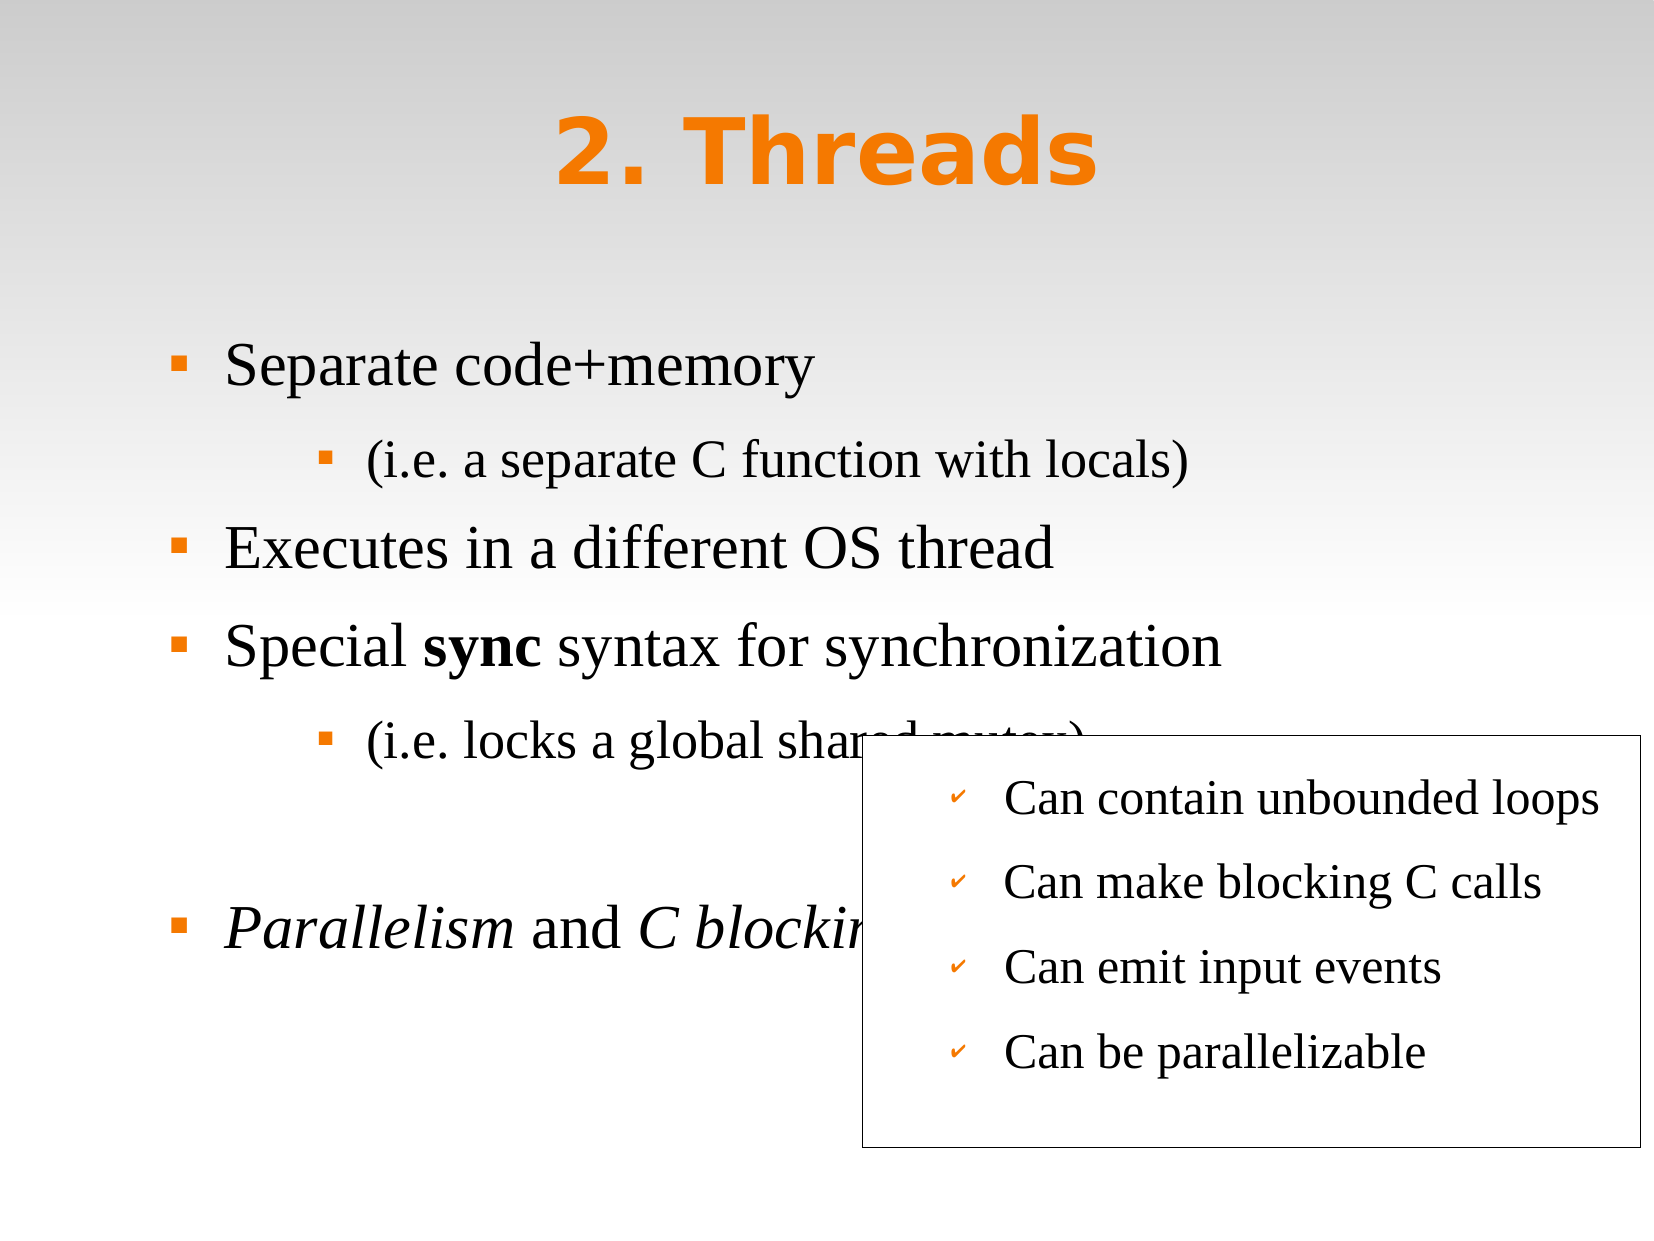

# 2. Threads
Separate code+memory
(i.e. a separate C function with locals)
Executes in a different OS thread
Special sync syntax for synchronization
(i.e. locks a global shared mutex)
Parallelism and C blocking calls
Can contain unbounded loops
 Can make blocking C calls
Can emit input events
Can be parallelizable